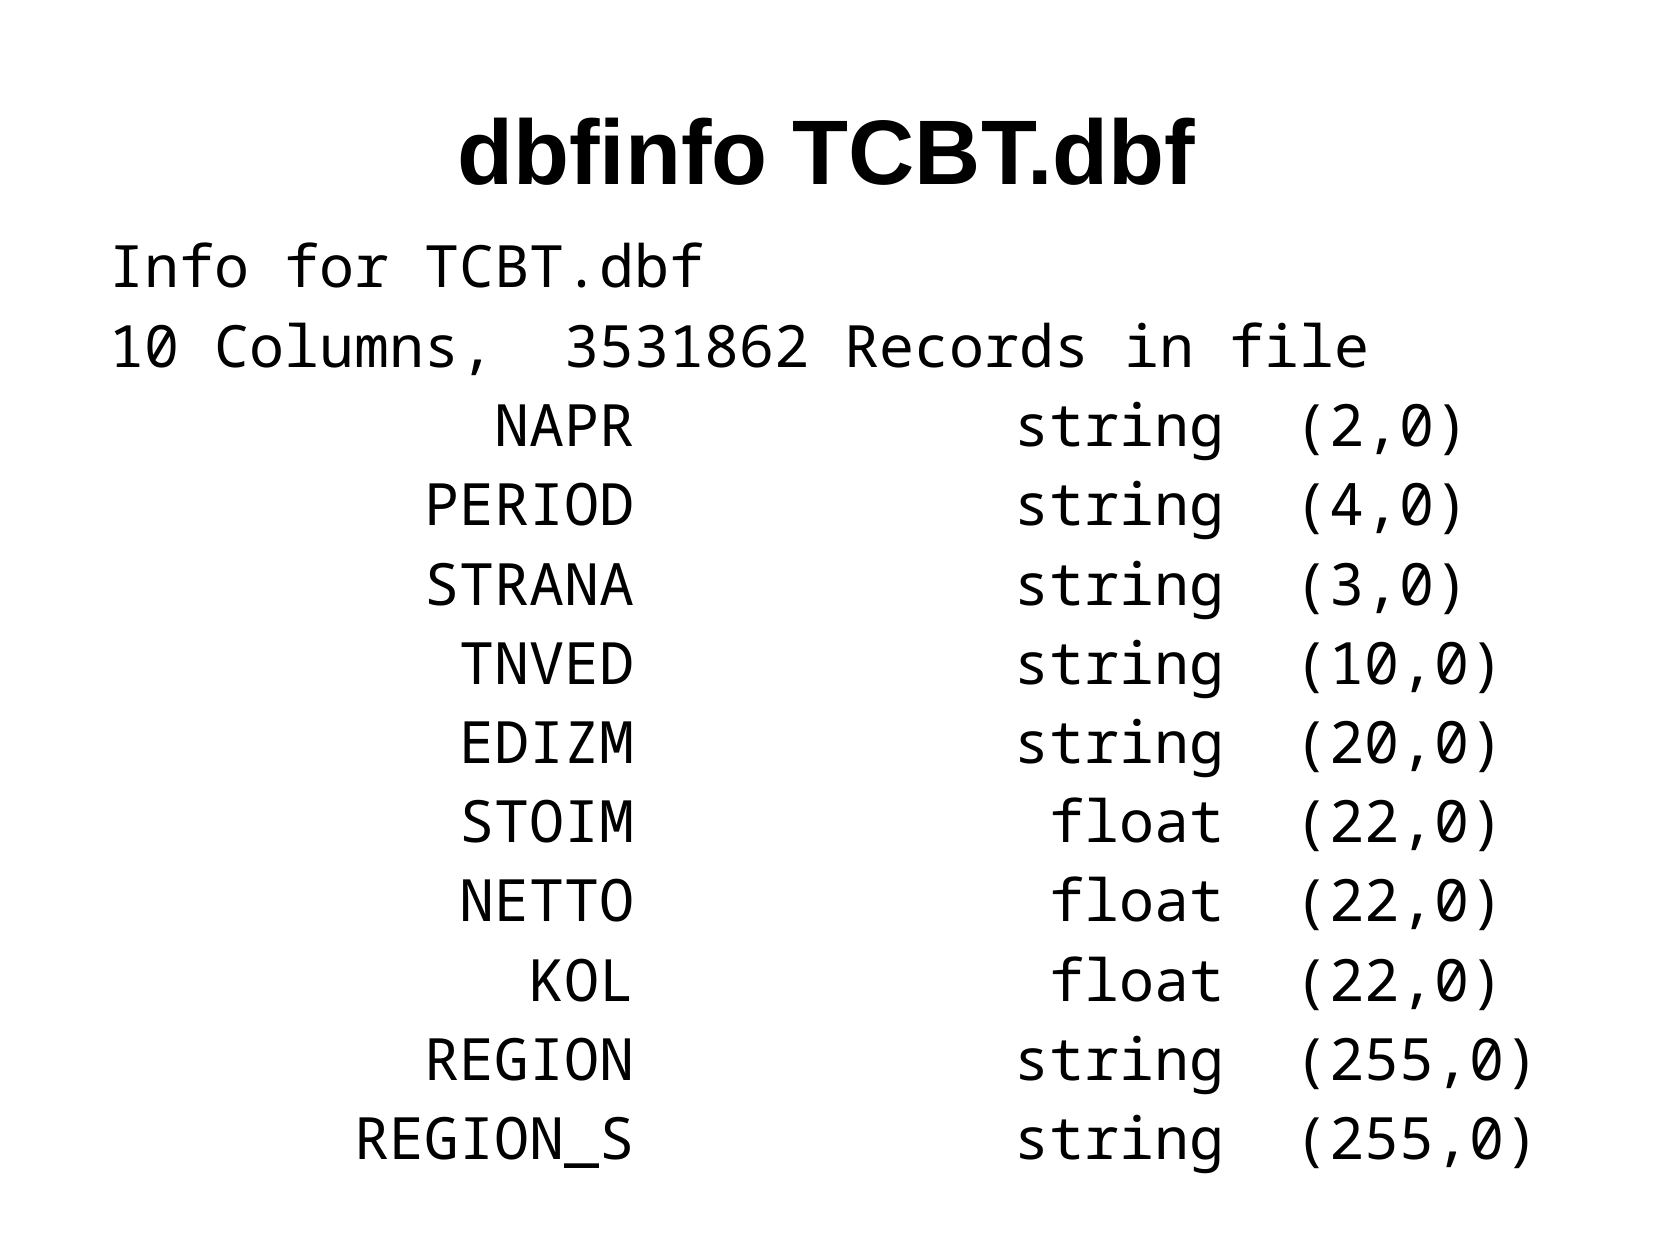

# dbfinfo TCBT.dbf
Info for TCBT.dbf
10 Columns, 3531862 Records in file
 NAPR	 string (2,0)
 PERIOD	 string (4,0)
 STRANA	 string (3,0)
 TNVED	 string (10,0)
 EDIZM	 string (20,0)
 STOIM	 float (22,0)
 NETTO	 float (22,0)
 KOL	 float (22,0)
 REGION	 string (255,0)
 REGION_S	 string (255,0)